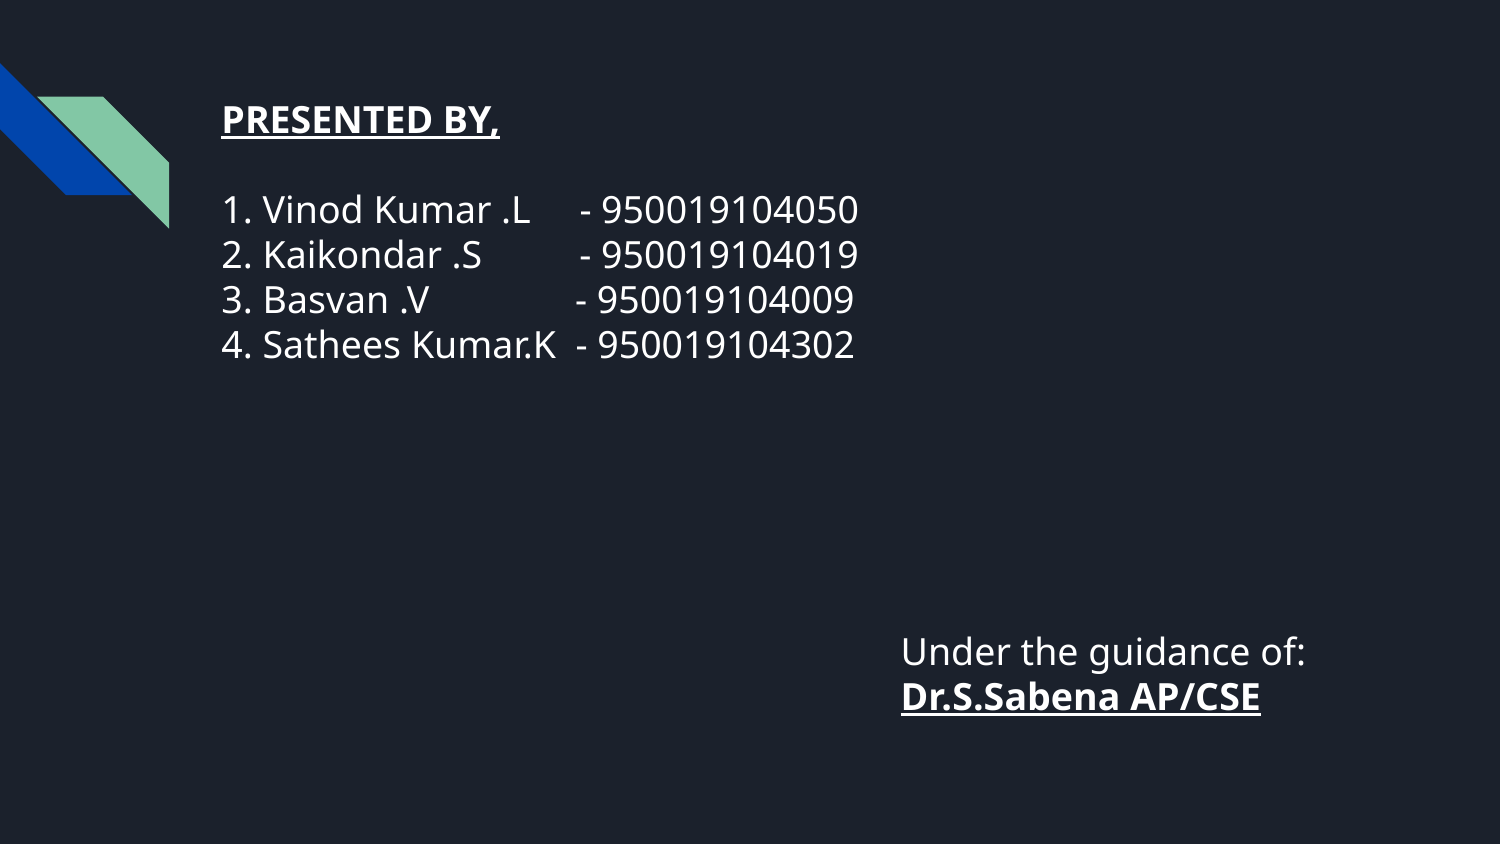

PRESENTED BY,
1. Vinod Kumar .L - 950019104050
2. Kaikondar .S - 950019104019
3. Basvan .V - 950019104009
4. Sathees Kumar.K - 950019104302
Under the guidance of:
Dr.S.Sabena AP/CSE